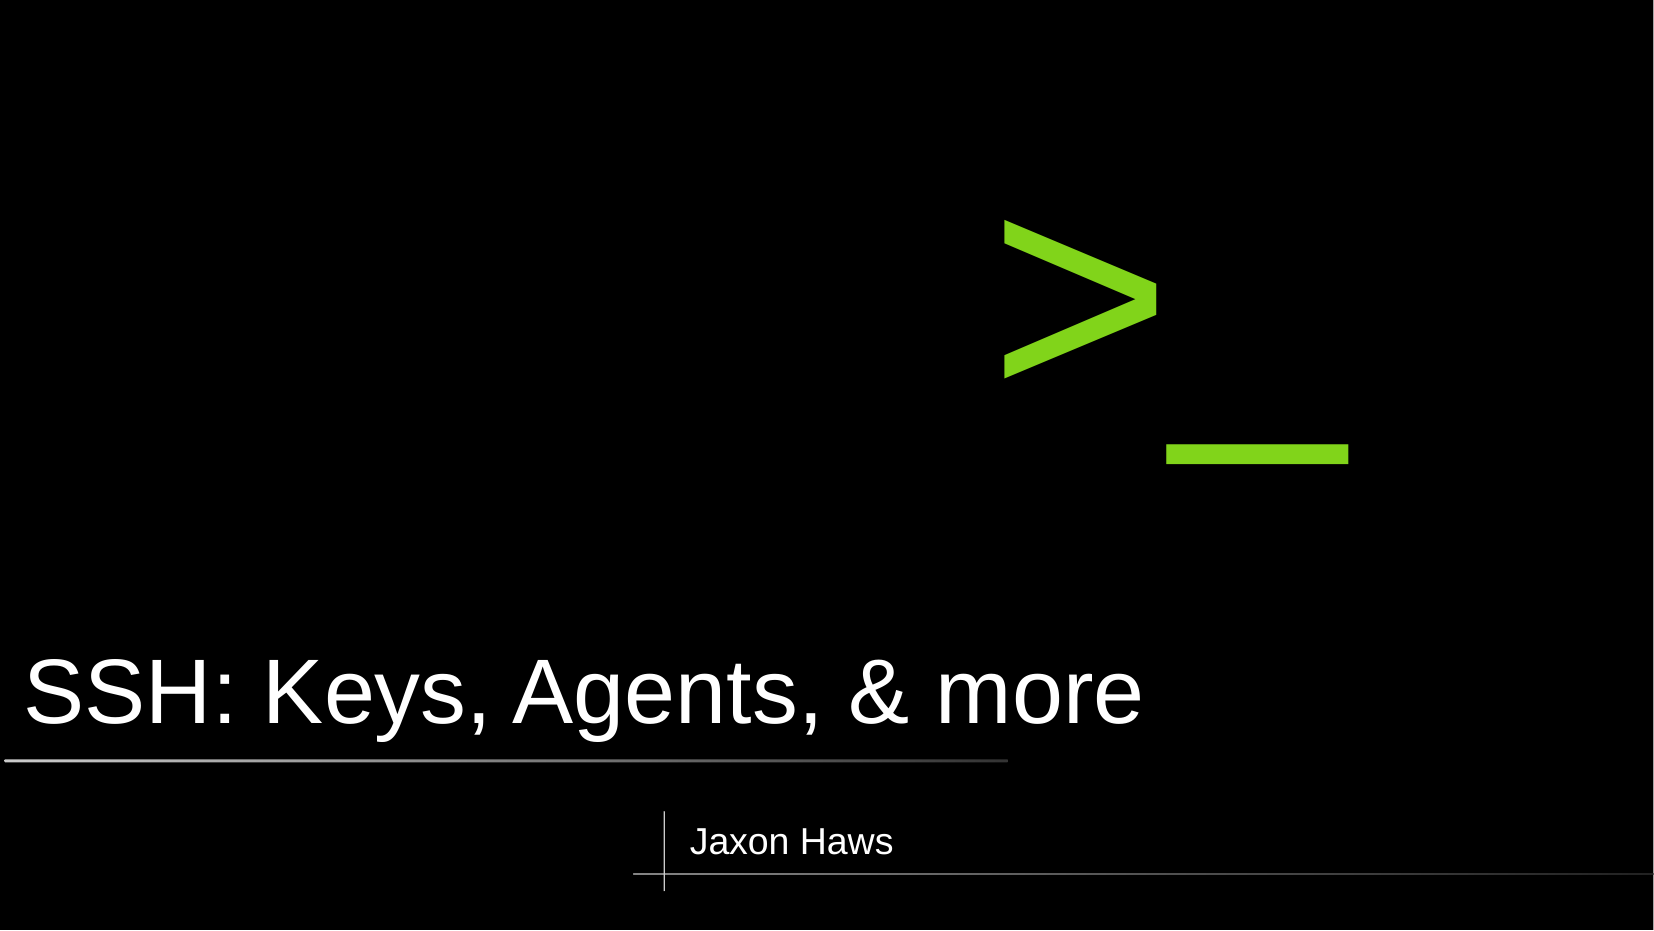

>_
# SSH: Keys, Agents, & more
Jaxon Haws